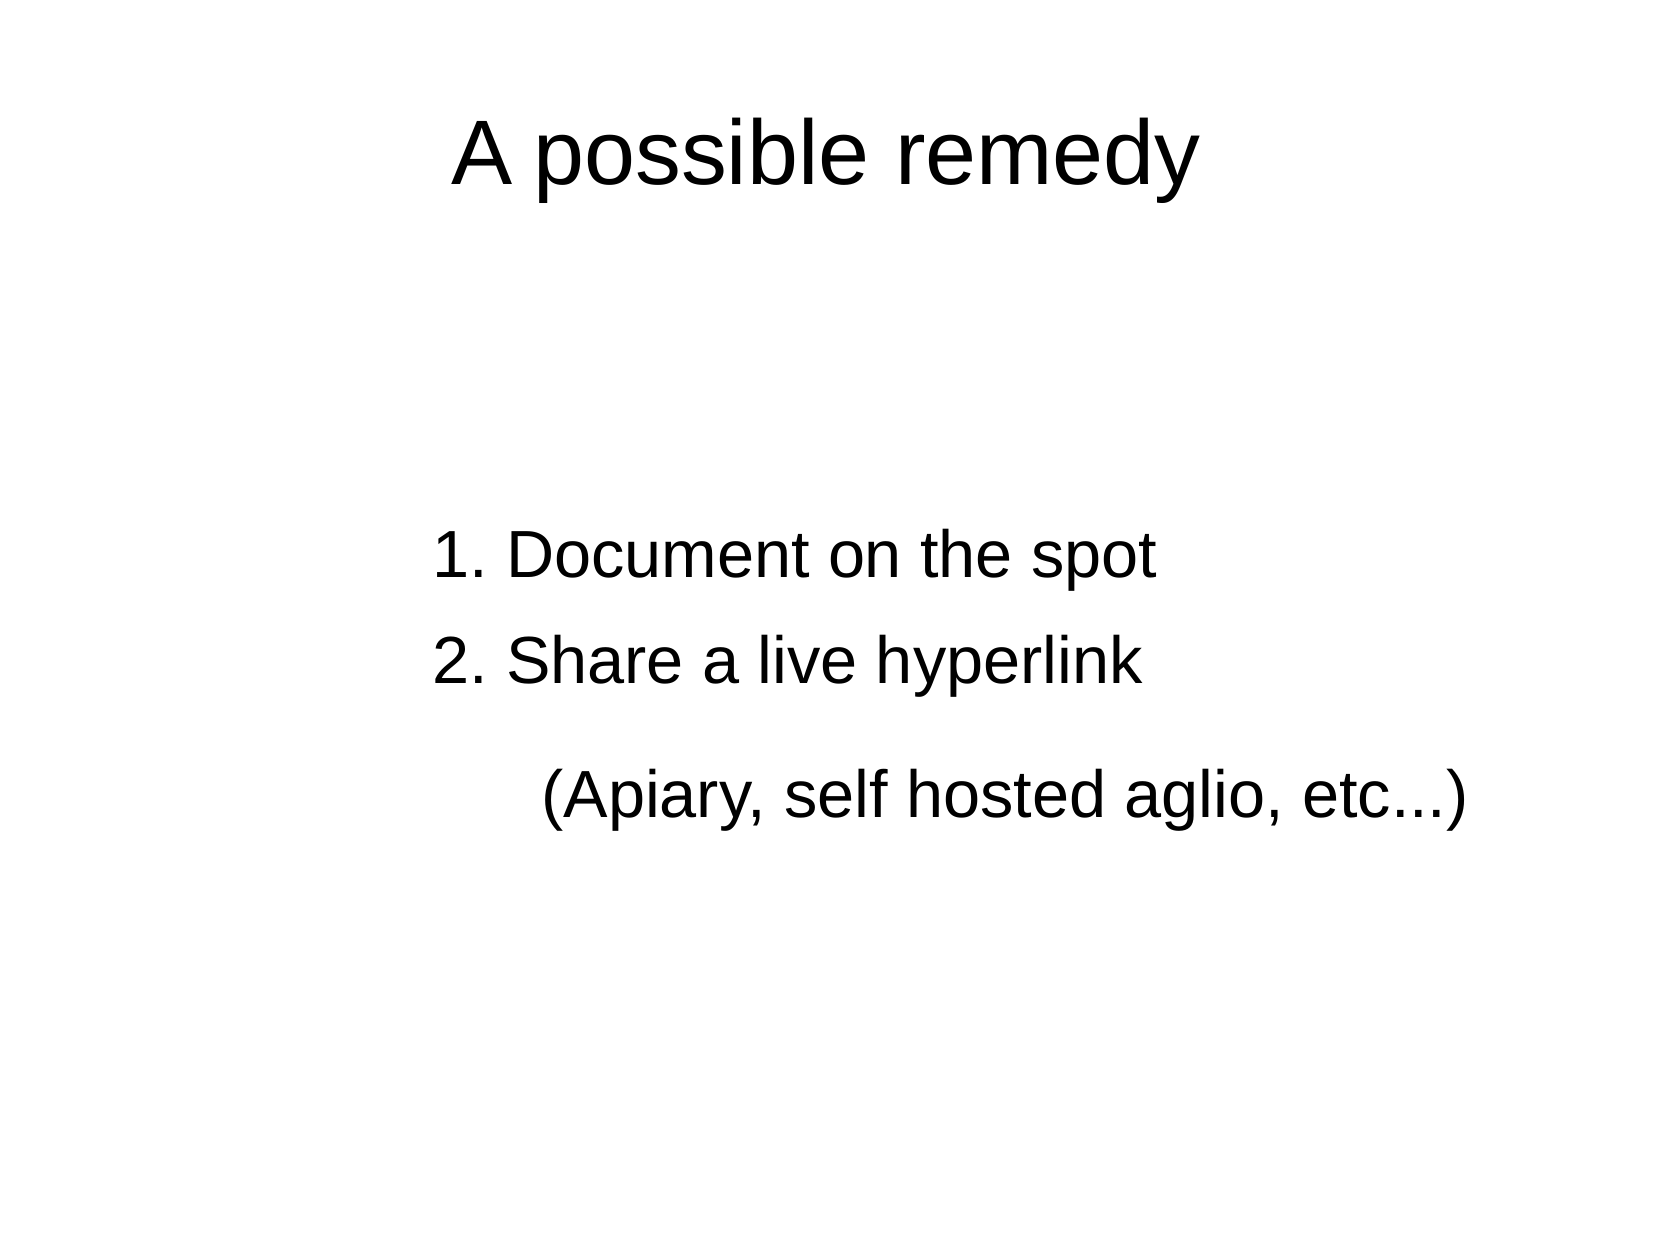

# A possible remedy
1. Document on the spot
2. Share a live hyperlink
(Apiary, self hosted aglio, etc...)